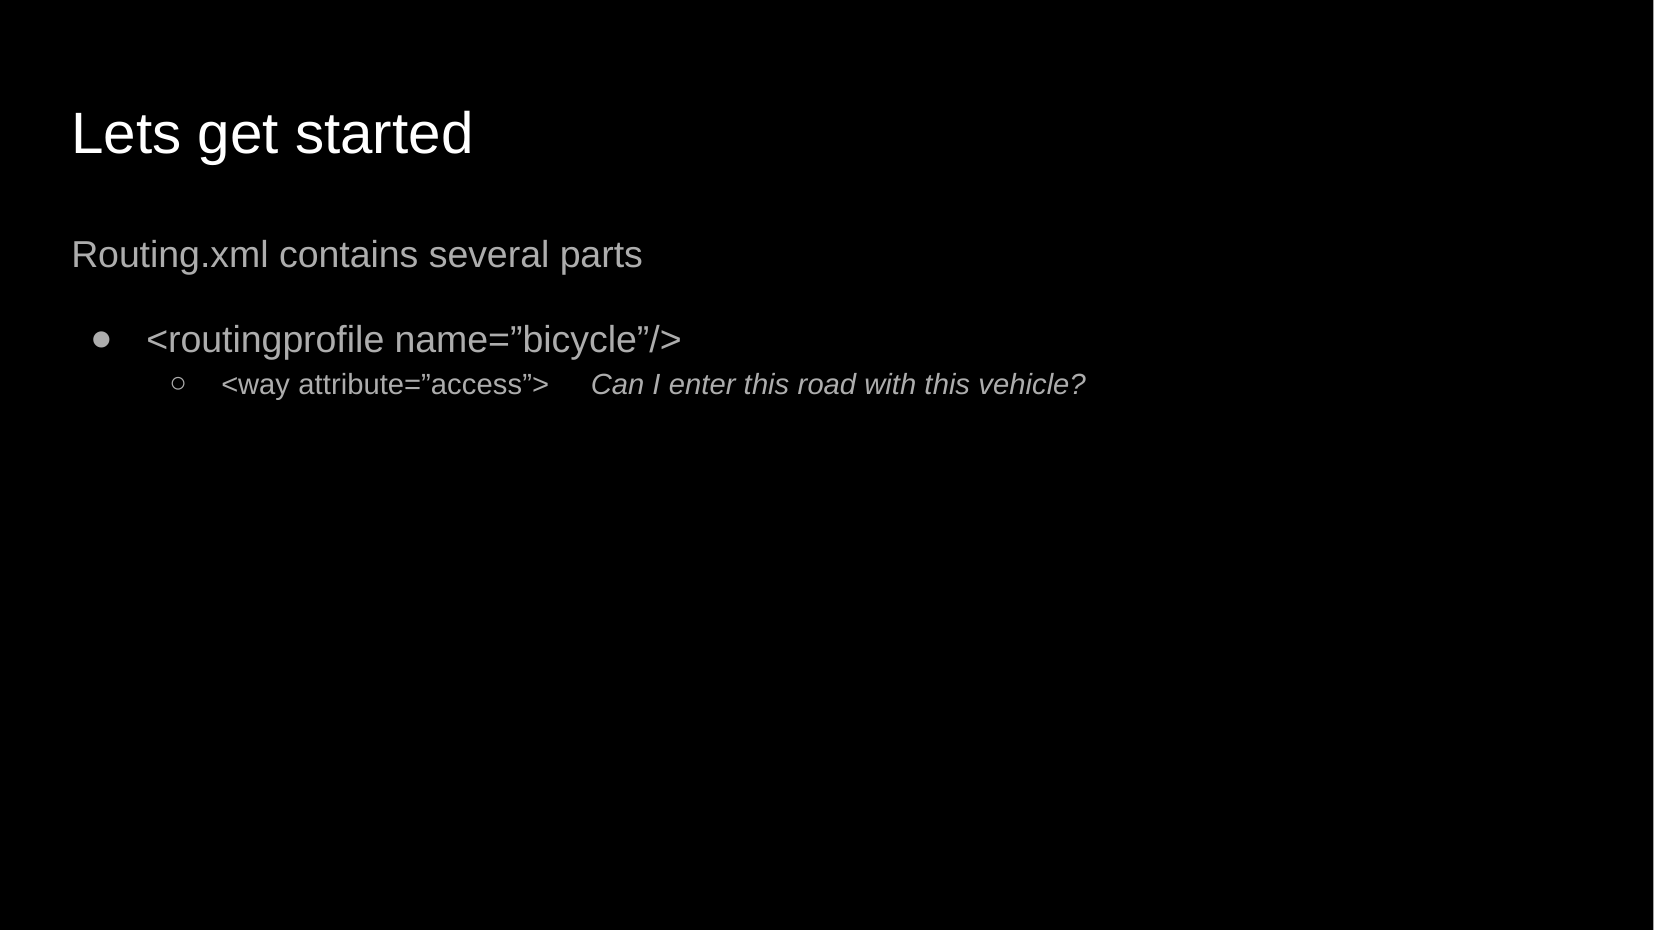

# Lets get started
Routing.xml contains several parts
<routingprofile name=”bicycle”/>
<way attribute=”access”> Can I enter this road with this vehicle?